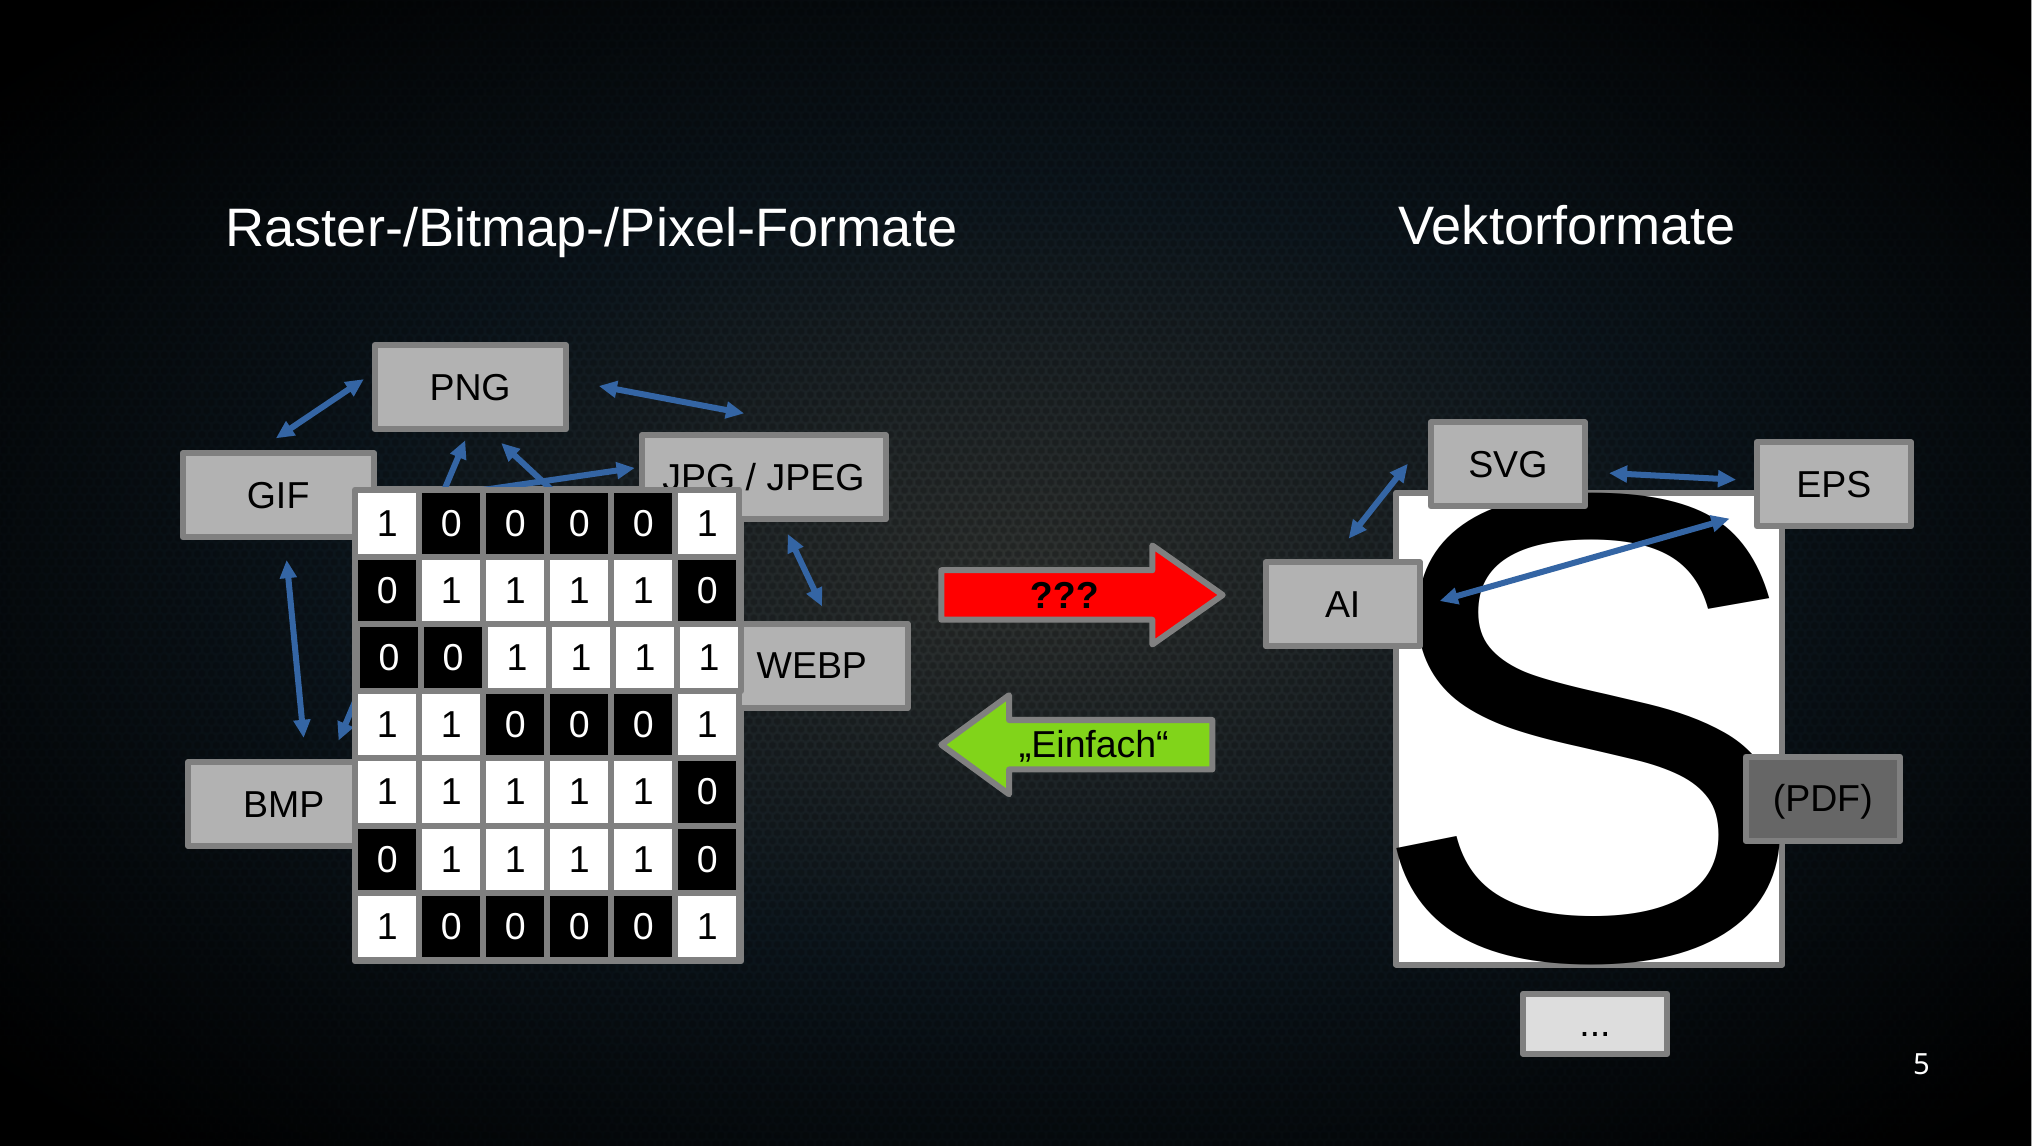

Vektorformate
Raster-/Bitmap-/Pixel-Formate
PNG
SVG
JPG / JPEG
EPS
GIF
1
0
0
0
0
1
???
0
1
1
1
1
0
AI
0
0
1
1
1
1
WEBP
1
1
0
0
0
1
1
1
1
1
1
0
0
1
1
1
1
0
1
0
0
0
0
1
„Einfach“
(PDF)
BMP
...
5